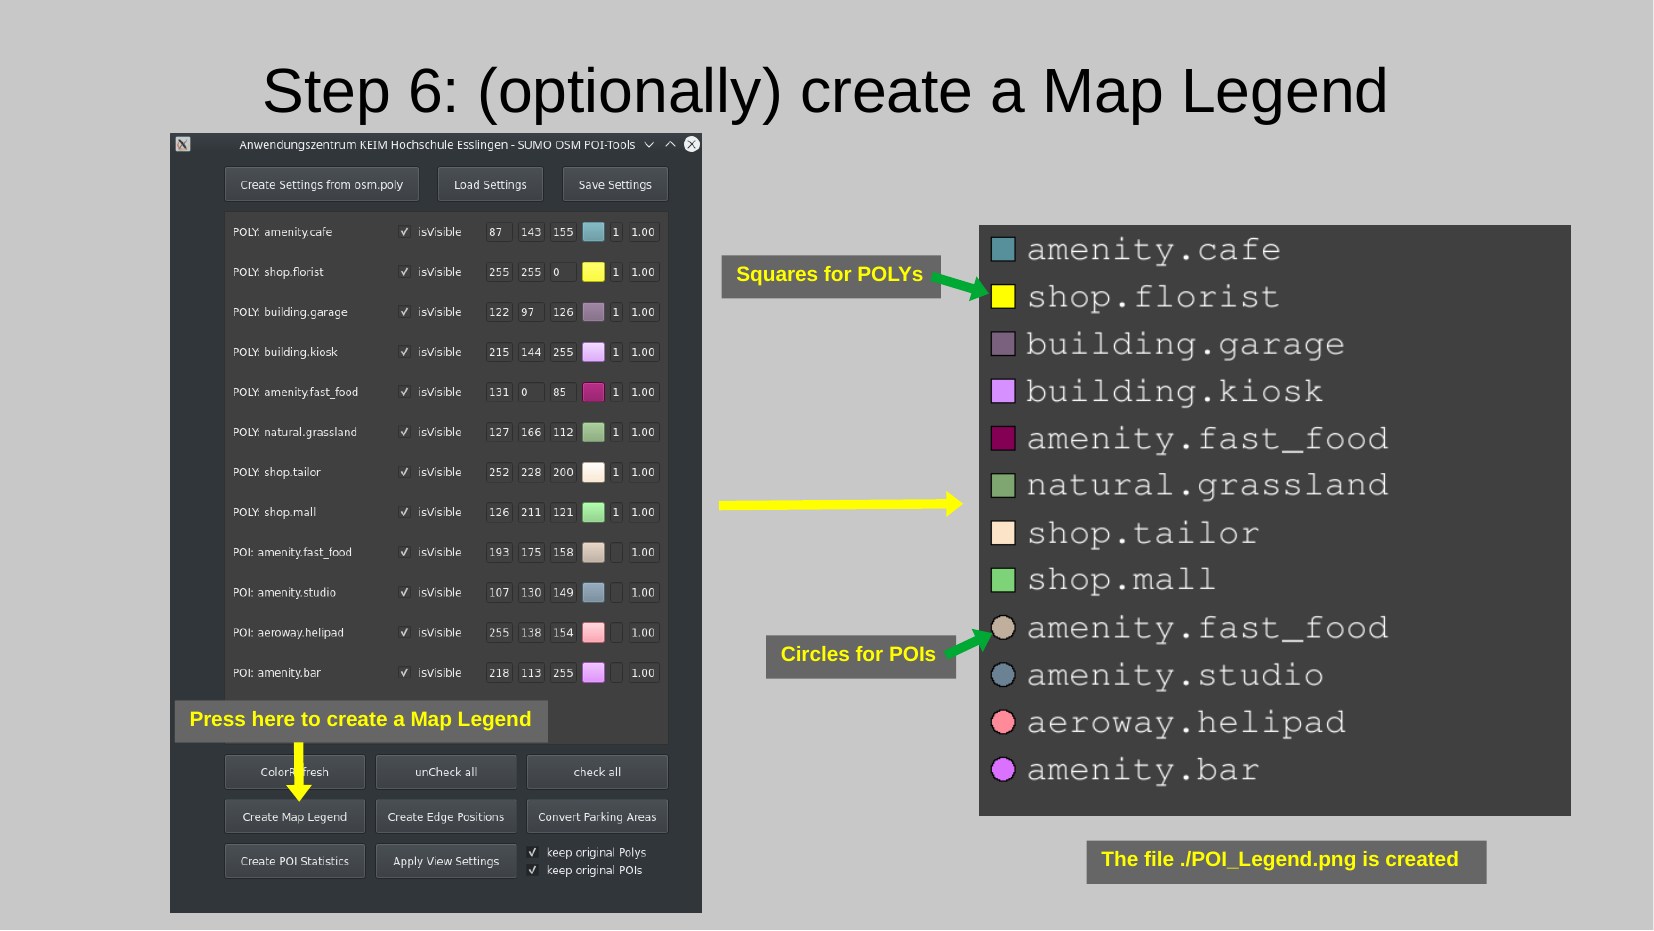

# Step 6: (optionally) create a Map Legend
Squares for POLYs
Circles for POIs
Press here to create a Map Legend
Press here to create a Map Legend
The file ./POI_Legend.png is created